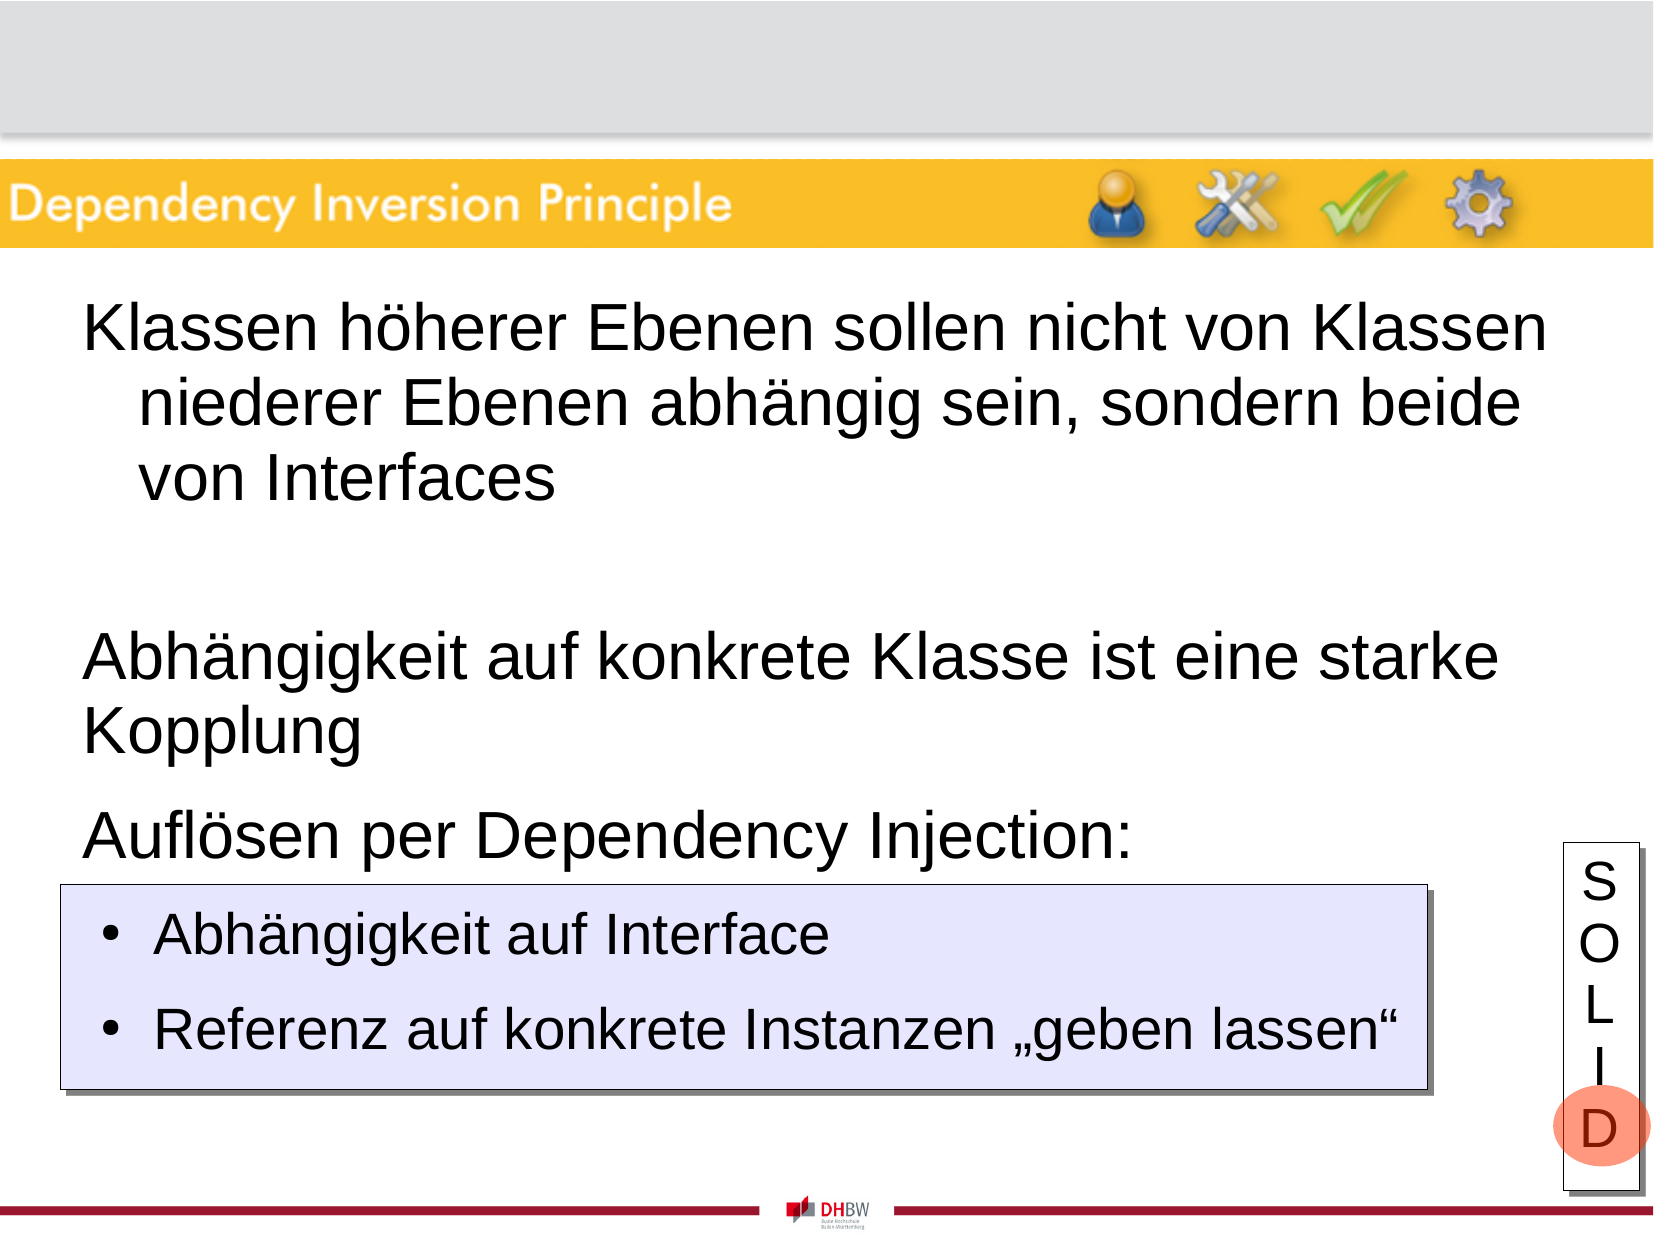

#
Klassen höherer Ebenen sollen nicht von Klassen niederer Ebenen abhängig sein, sondern beide von Interfaces
Abhängigkeit auf konkrete Klasse ist eine starke Kopplung
Auflösen per Dependency Injection:
Abhängigkeit auf Interface
Referenz auf konkrete Instanzen „geben lassen“
S
O
L
I
D